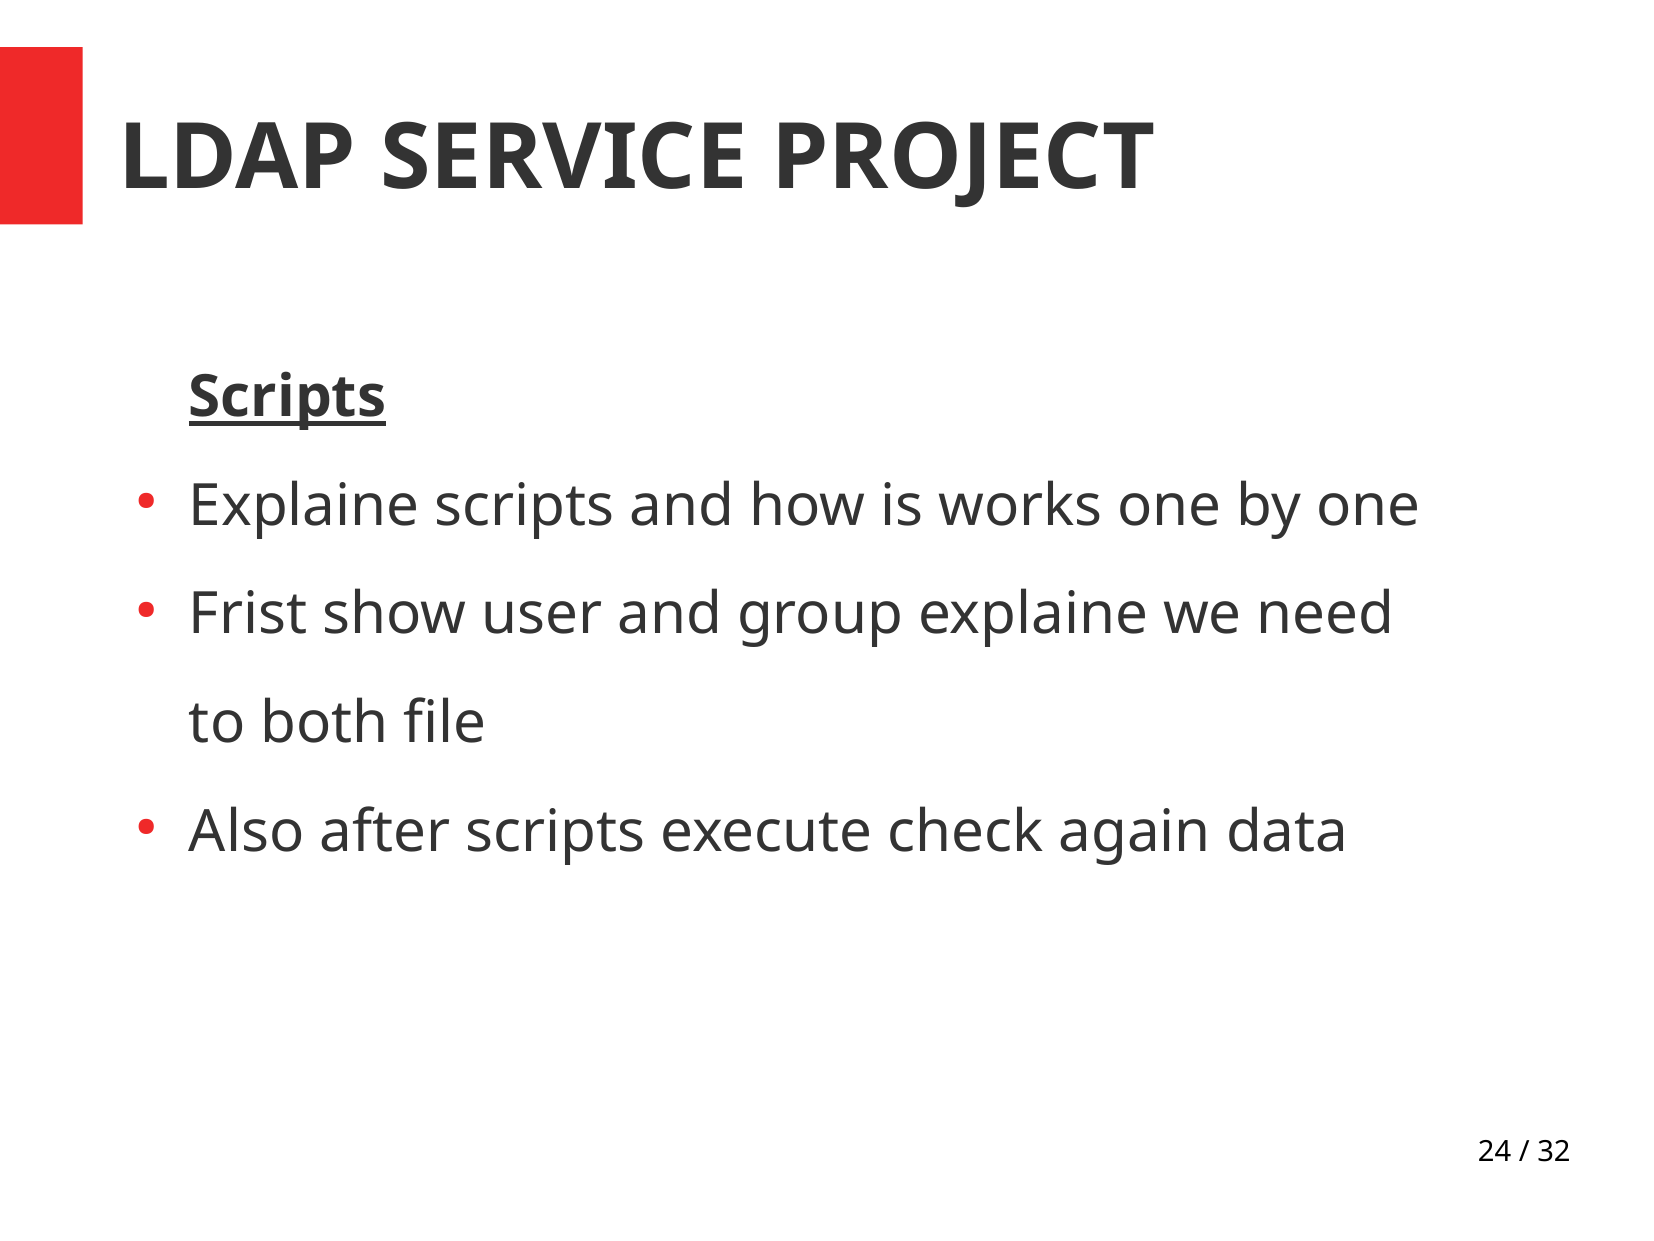

# LDAP SERVICE PROJECT
Scripts
Explaine scripts and how is works one by one
Frist show user and group explaine we need
to both file
Also after scripts execute check again data
24